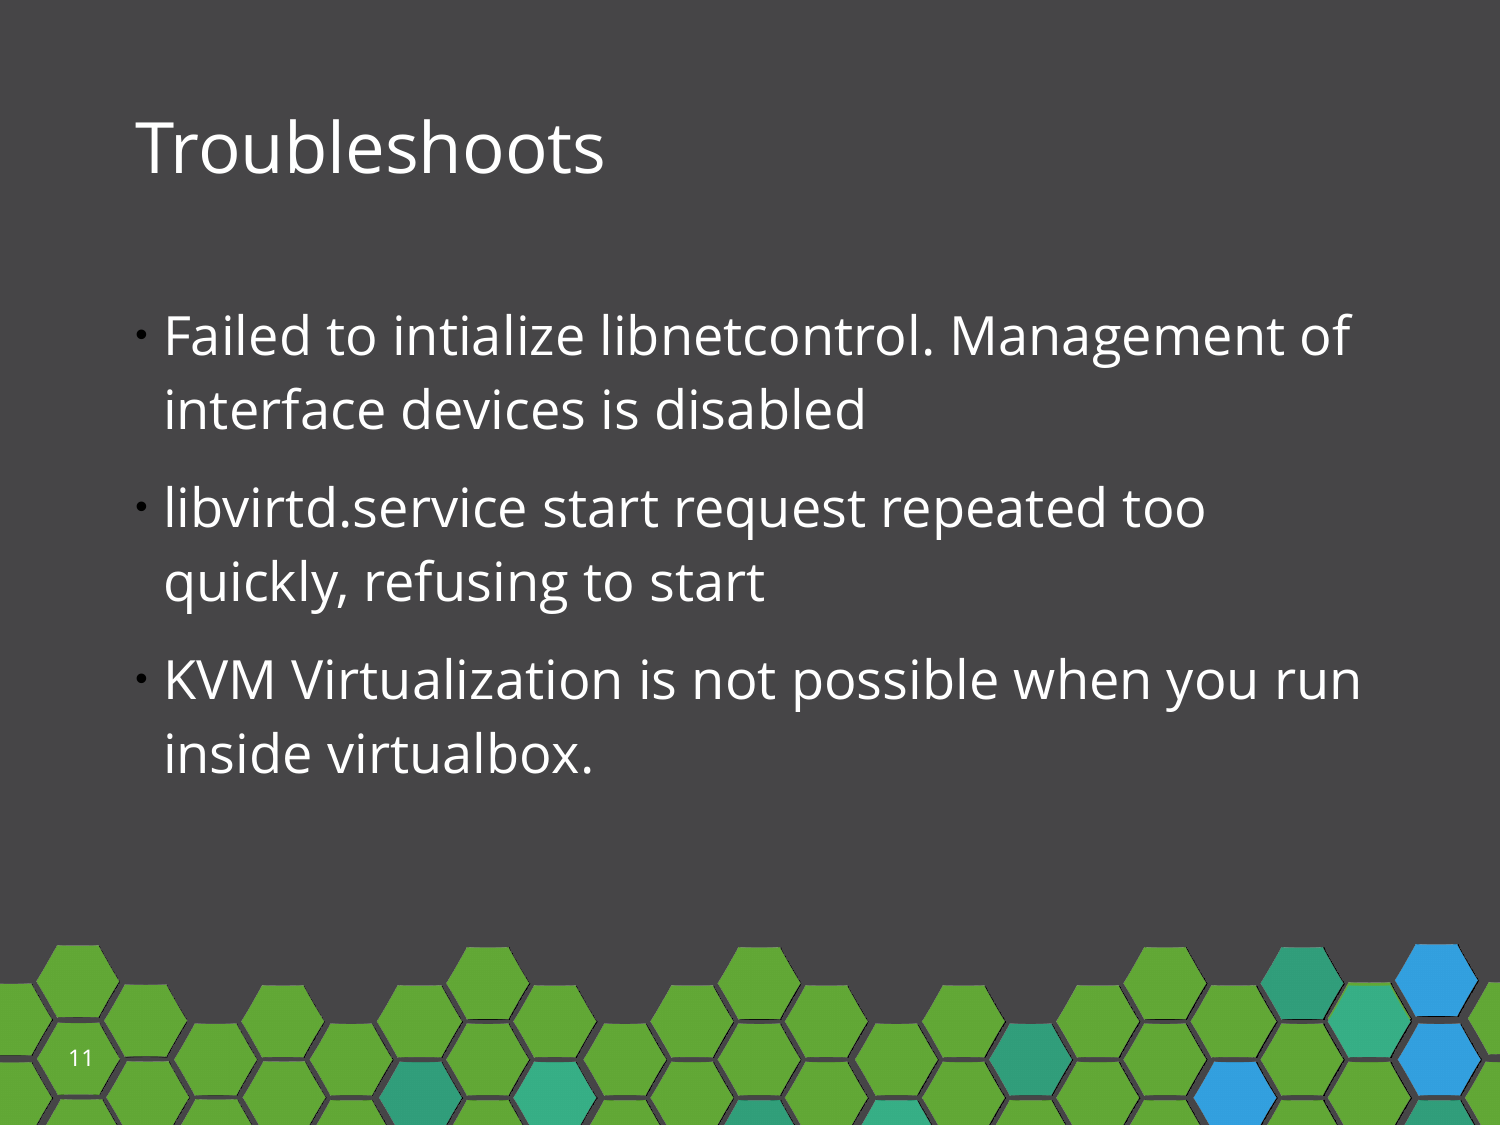

# Troubleshoots
Failed to intialize libnetcontrol. Management of interface devices is disabled
libvirtd.service start request repeated too quickly, refusing to start
KVM Virtualization is not possible when you run inside virtualbox.